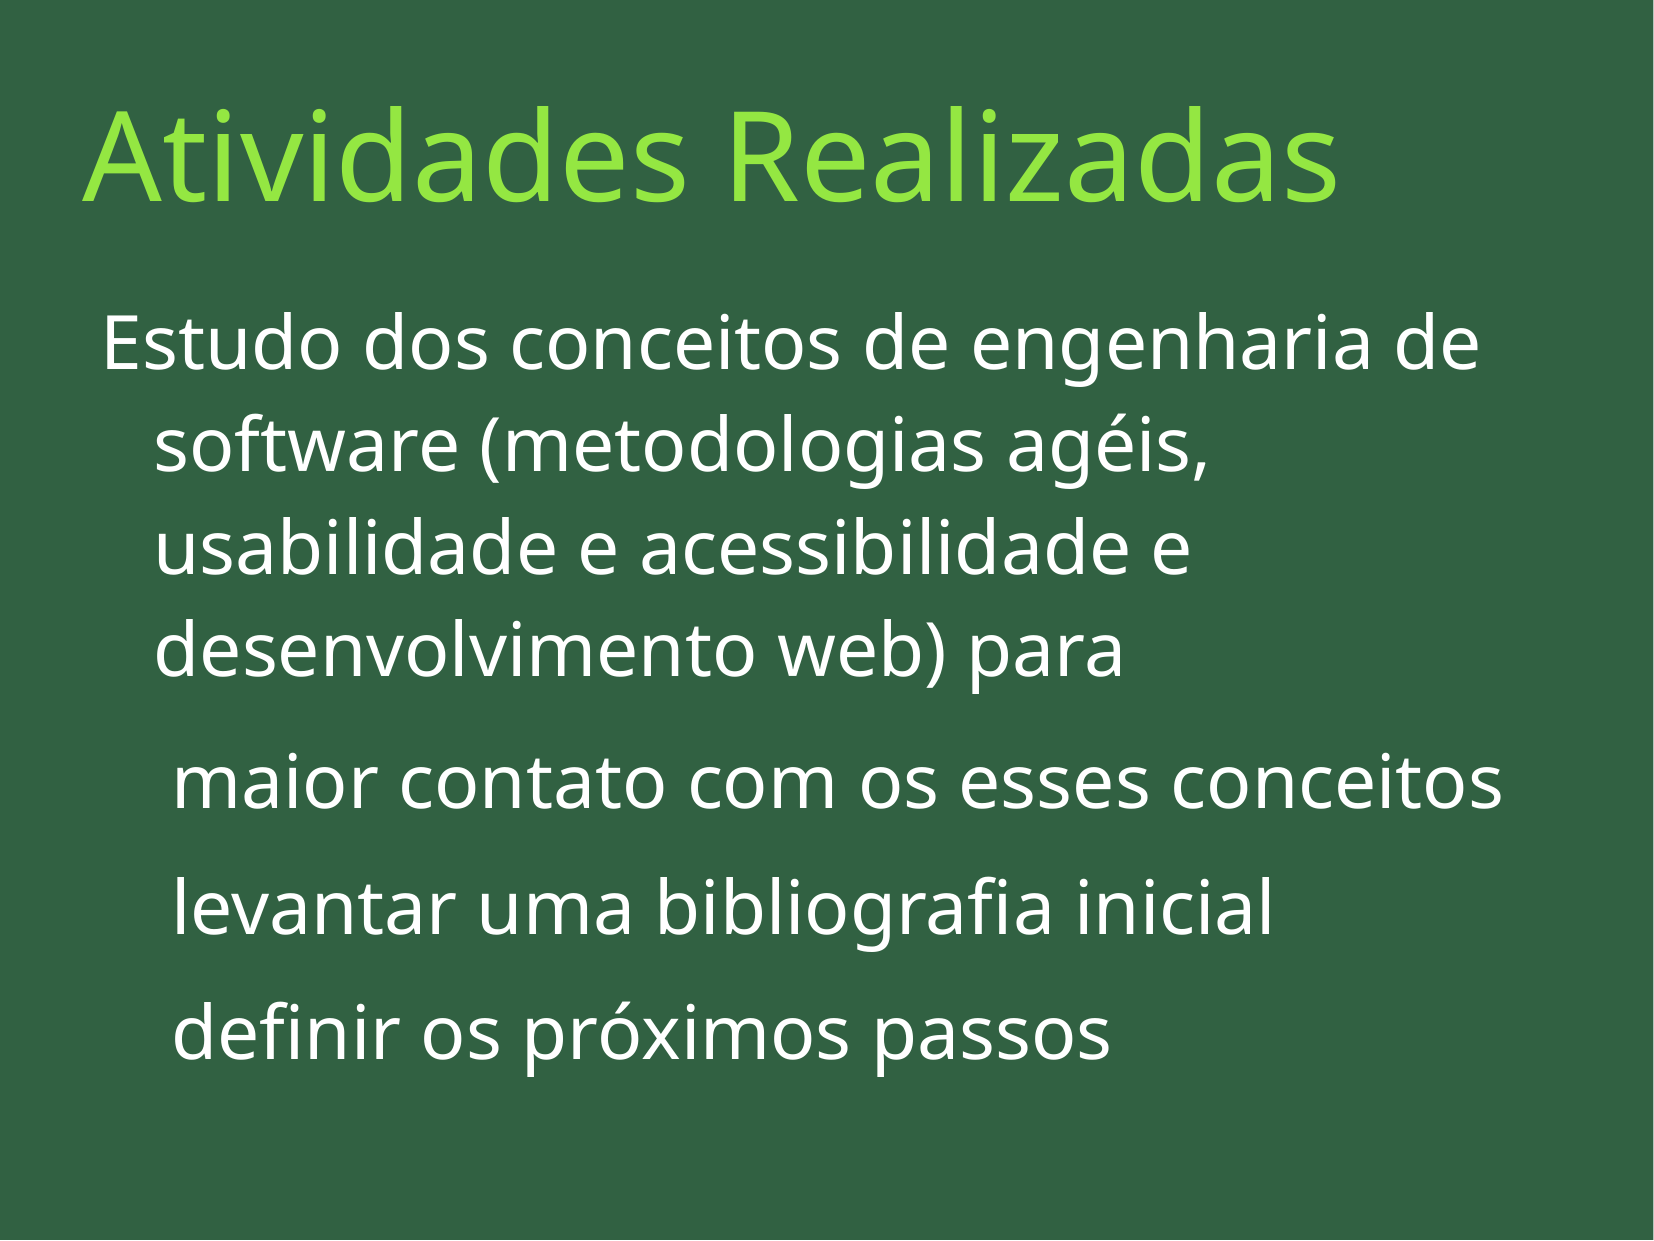

# Atividades Realizadas
Estudo dos conceitos de engenharia de software (metodologias agéis, usabilidade e acessibilidade e desenvolvimento web) para
maior contato com os esses conceitos
levantar uma bibliografia inicial
definir os próximos passos